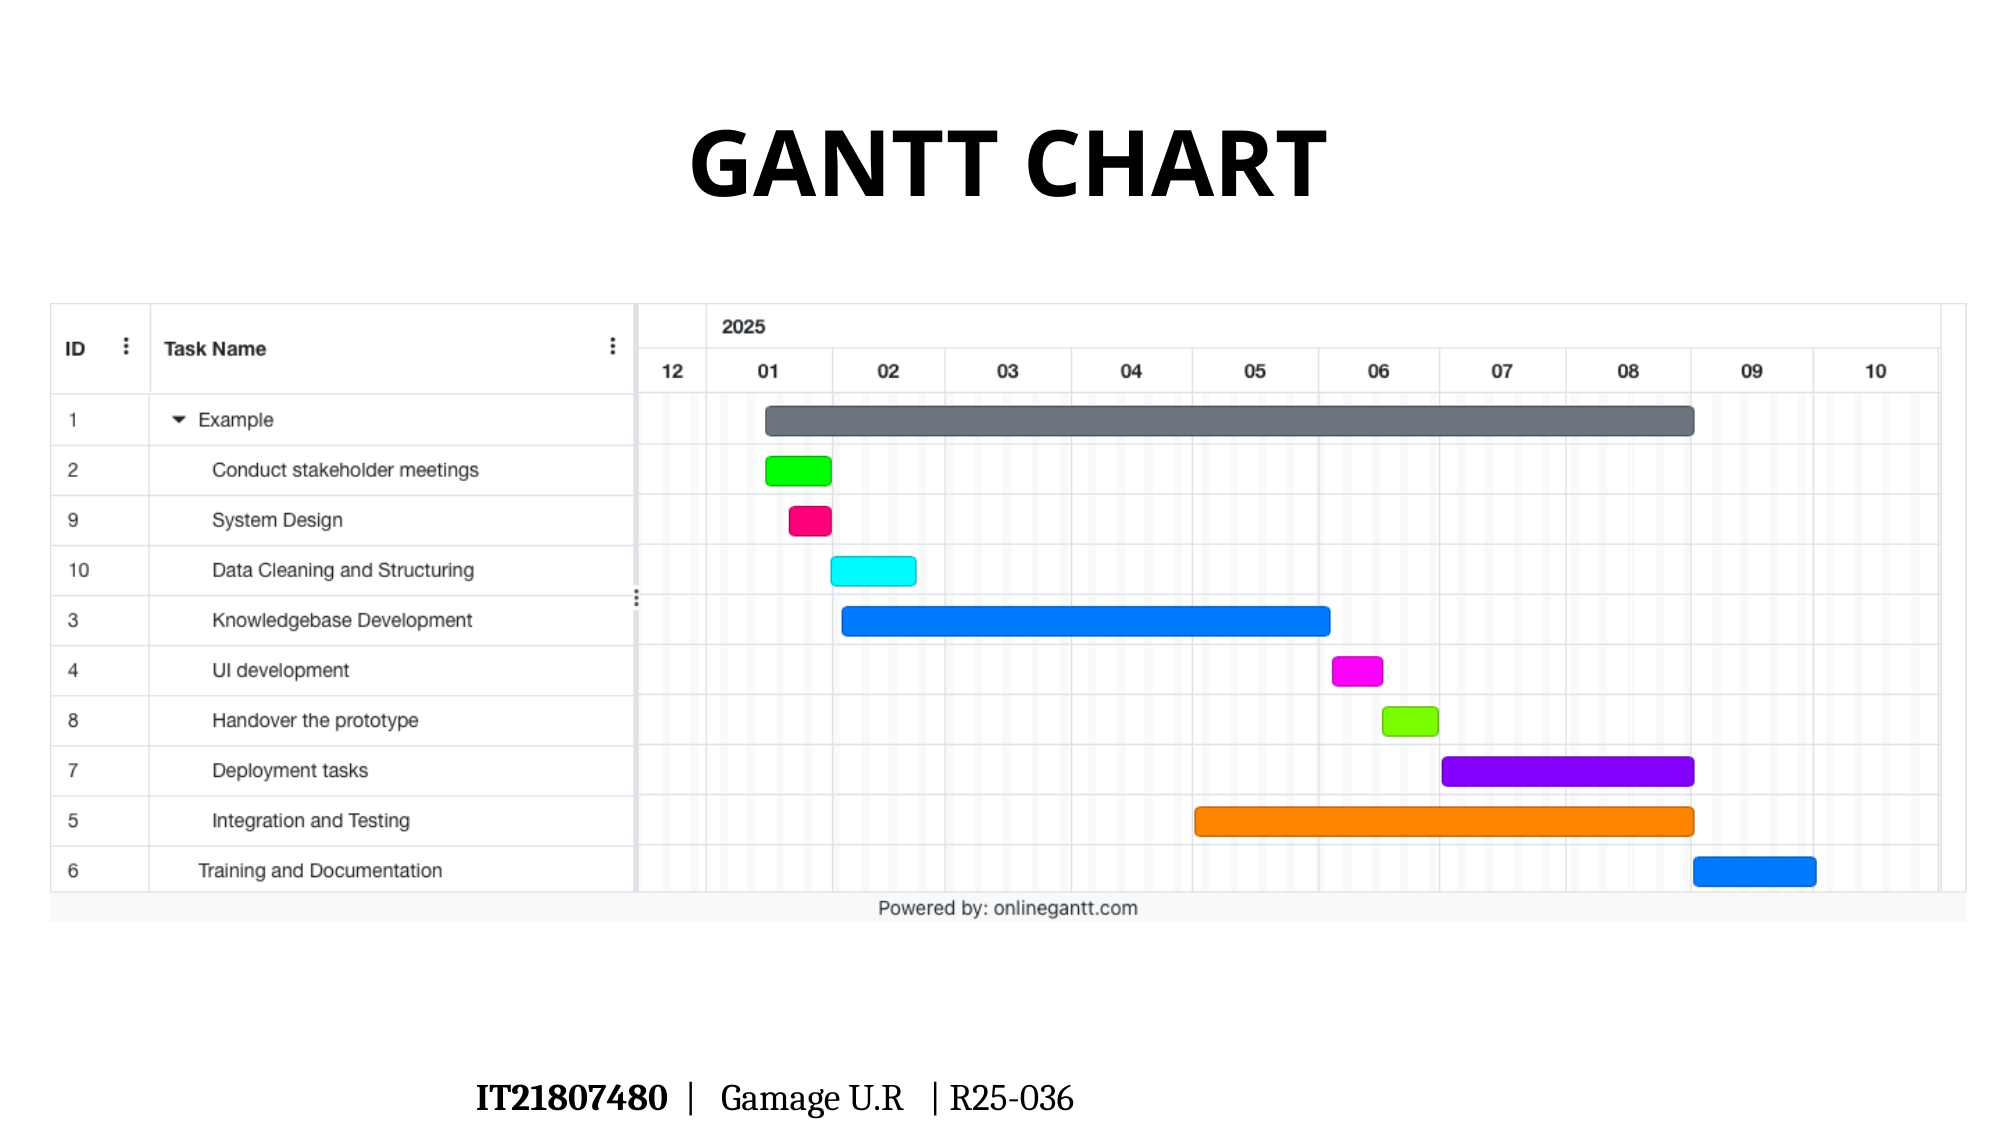

# GANTT CHART
IT21807480 | Gamage U.R  | R25-036